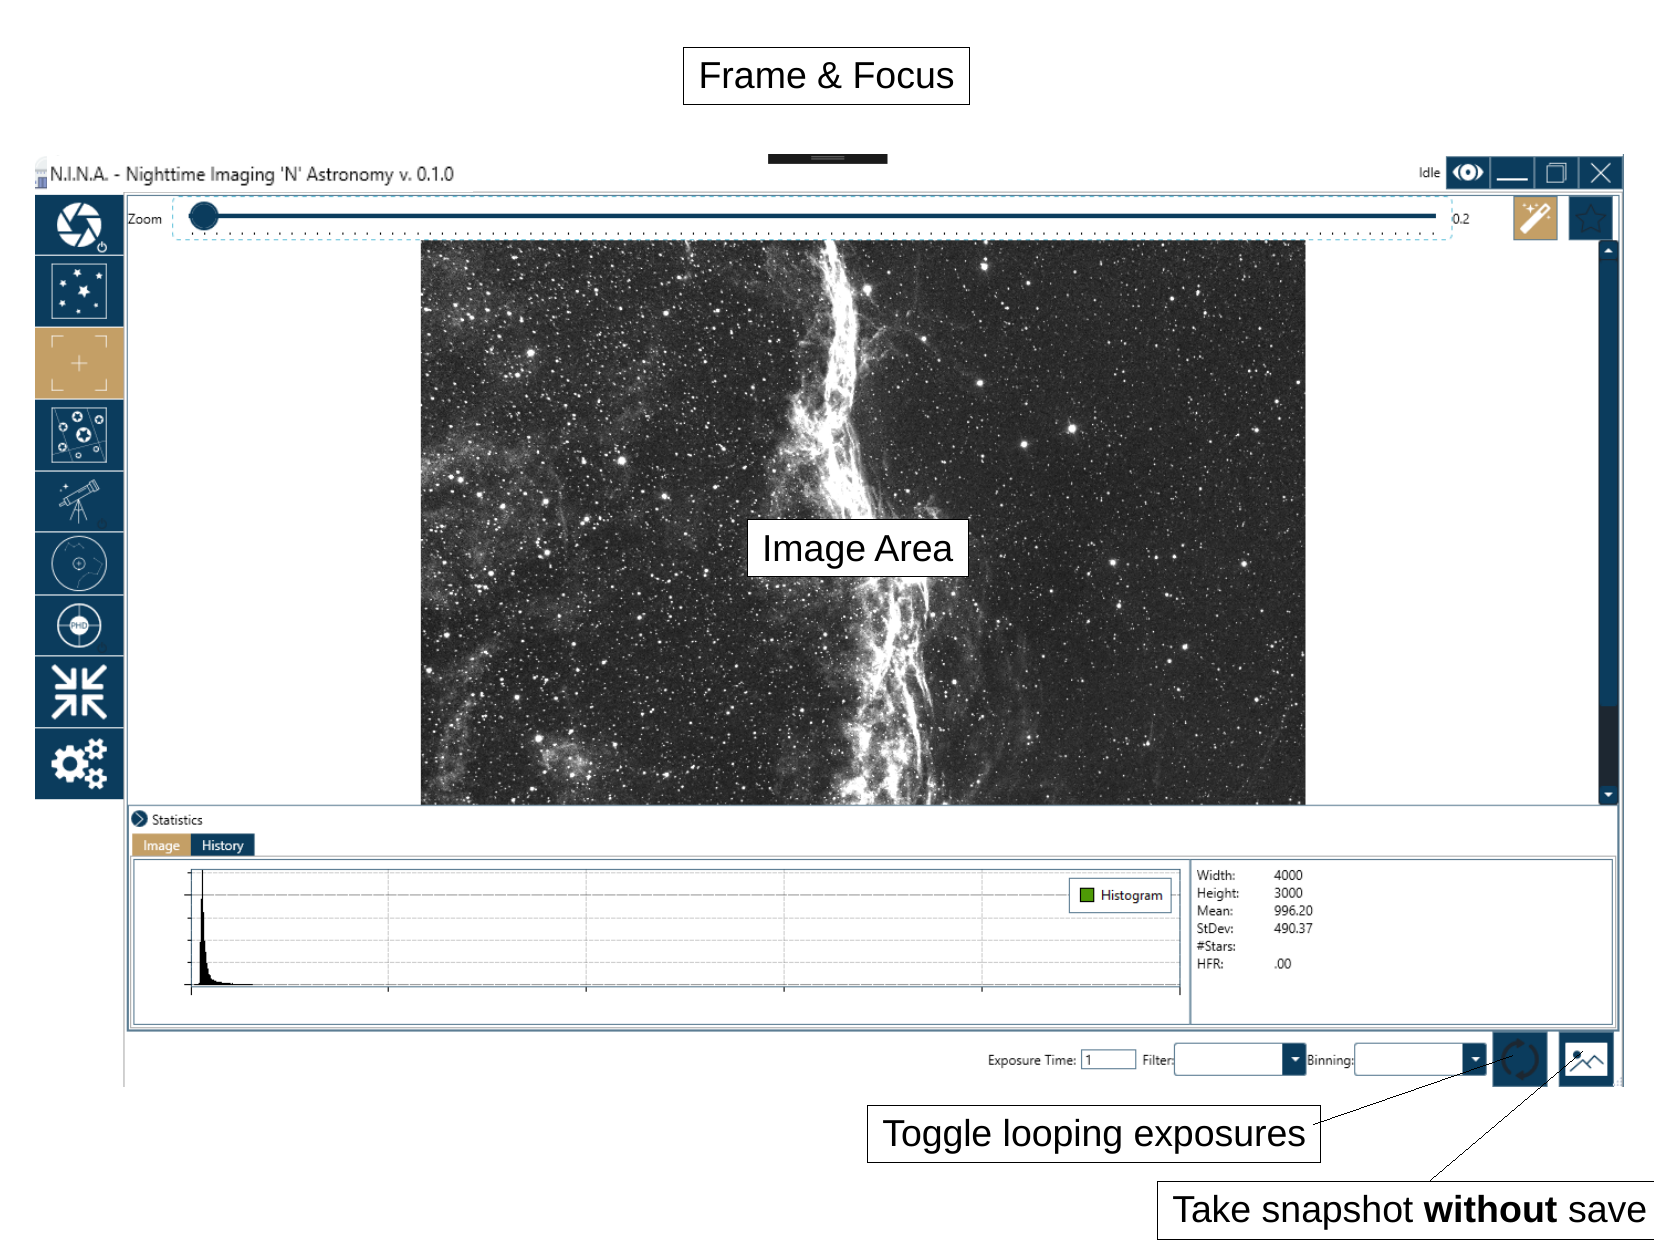

Frame & Focus
Image Area
Toggle looping exposures
Take snapshot without save